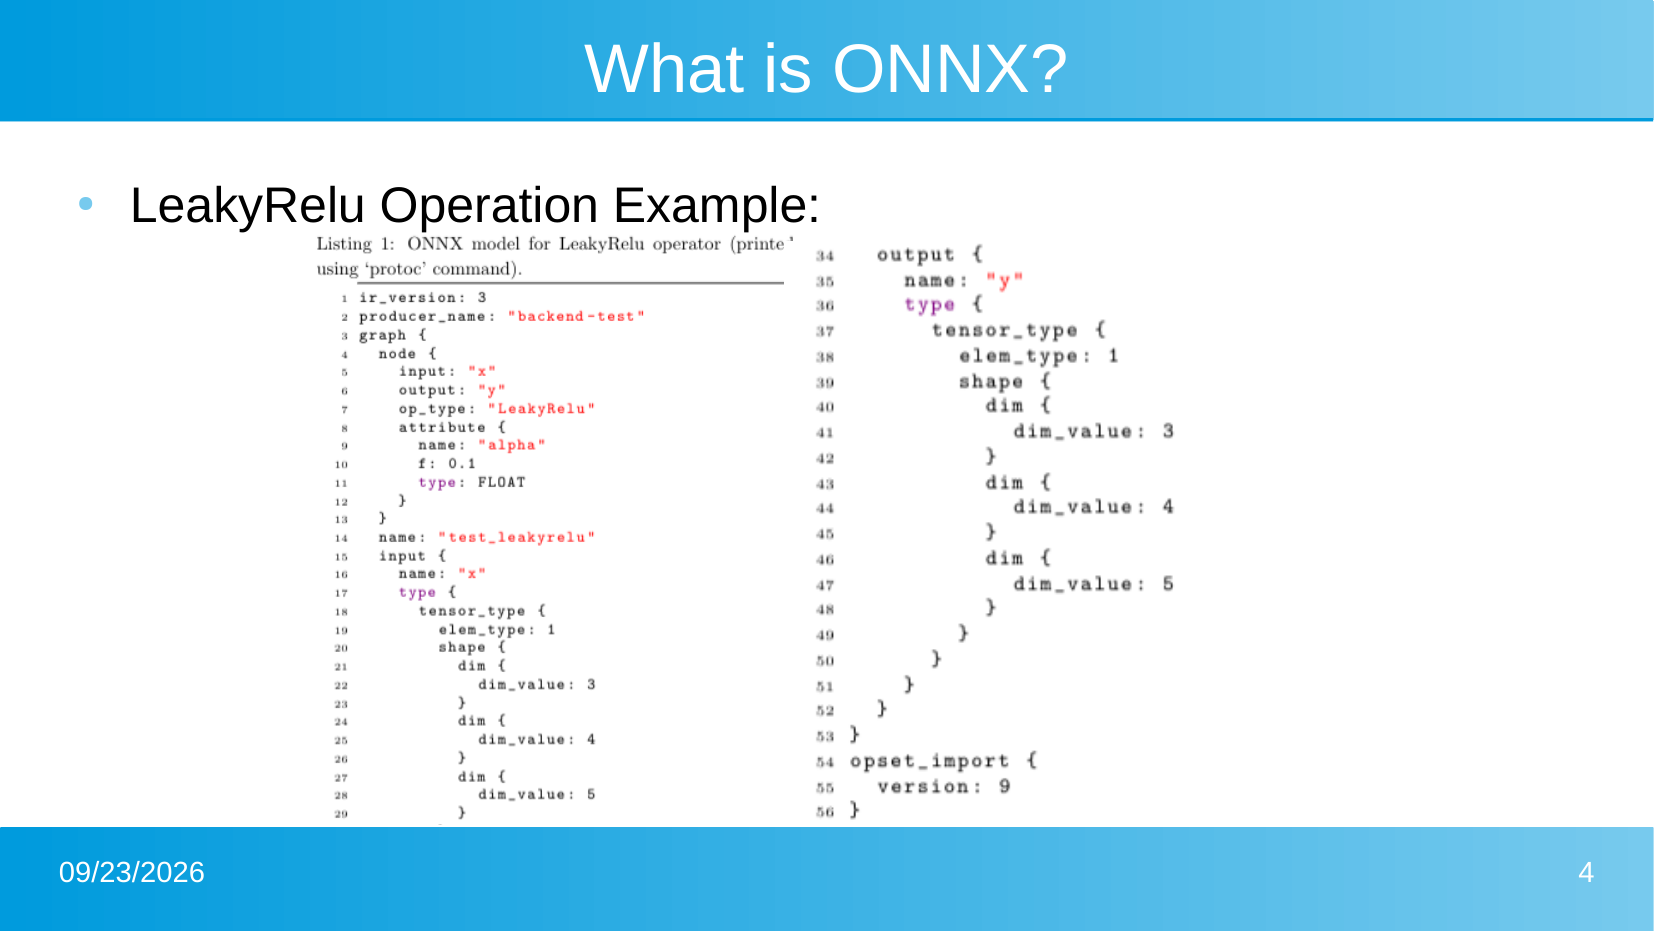

# What is ONNX?
LeakyRelu Operation Example:
4